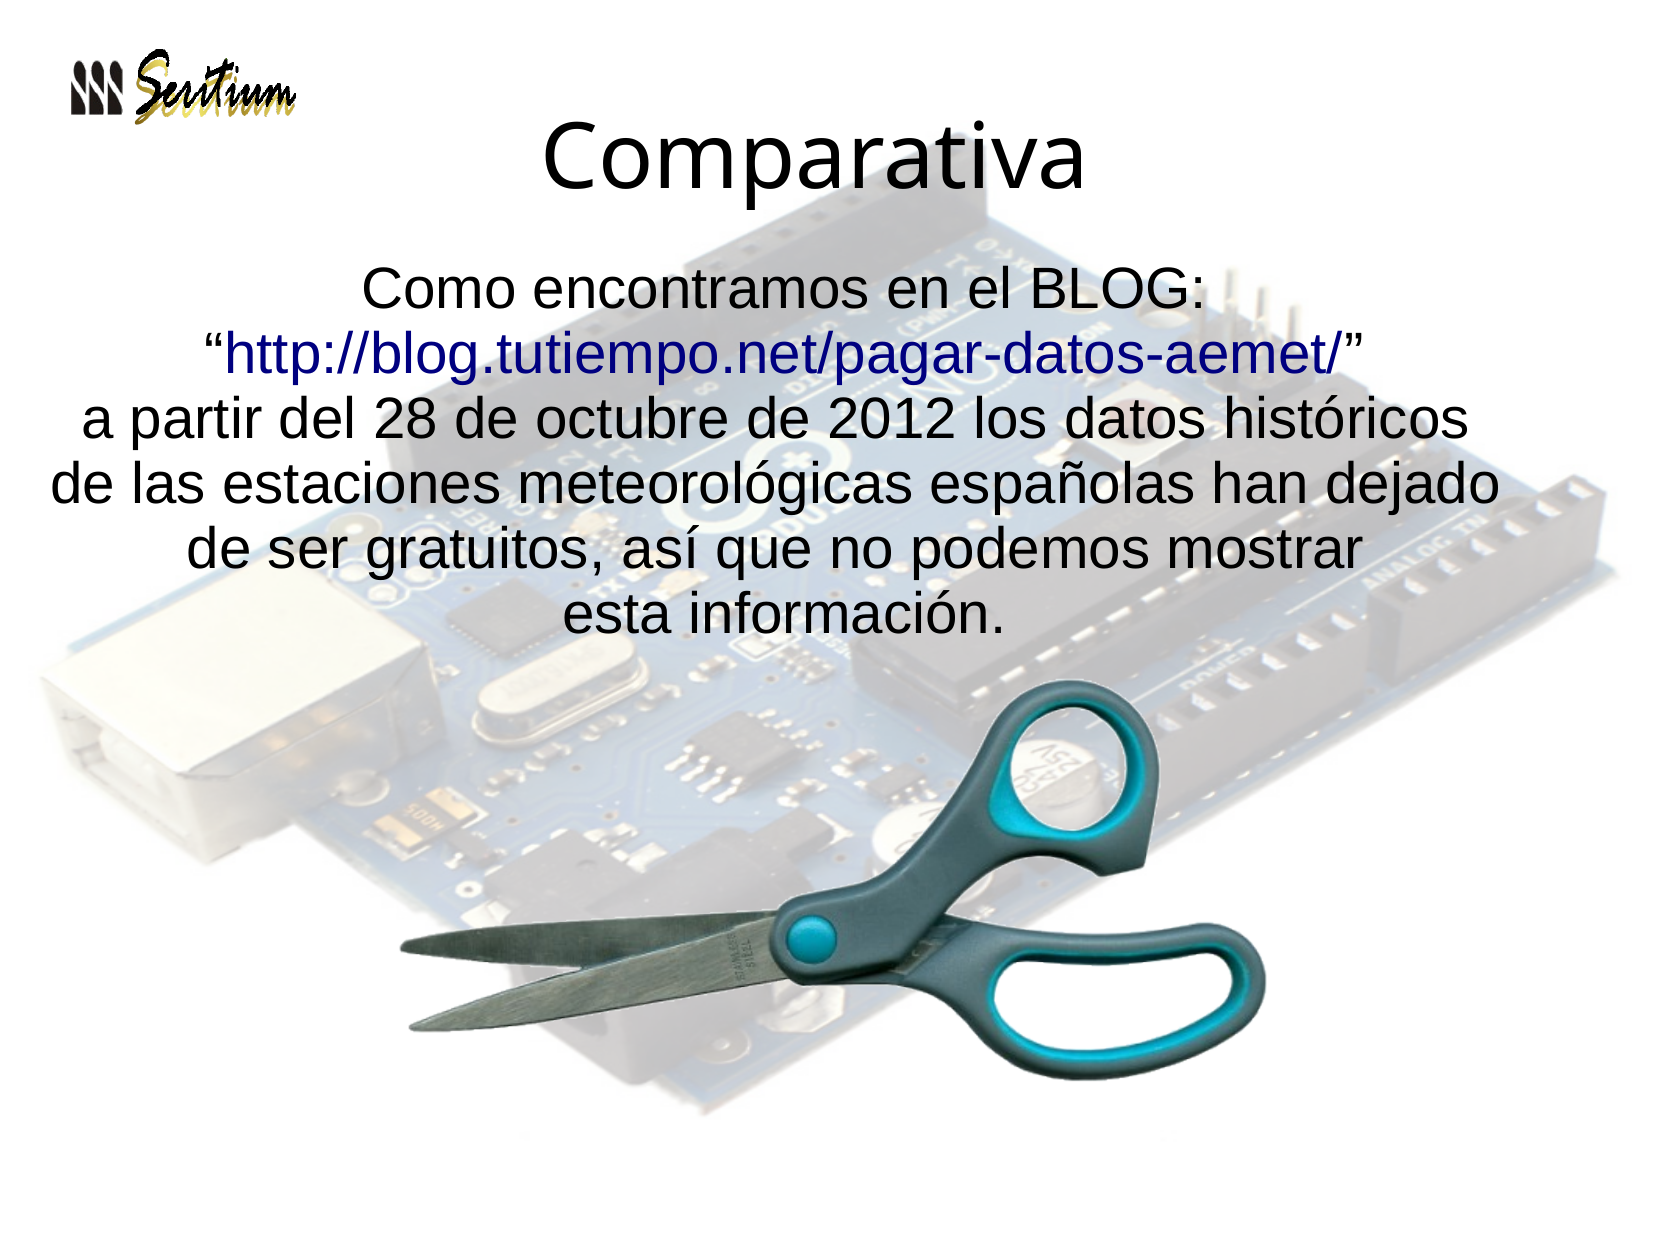

# Comparativa
Como encontramos en el BLOG:
“http://blog.tutiempo.net/pagar-datos-aemet/”
a partir del 28 de octubre de 2012 los datos históricos
de las estaciones meteorológicas españolas han dejado
de ser gratuitos, así que no podemos mostrar
esta información.